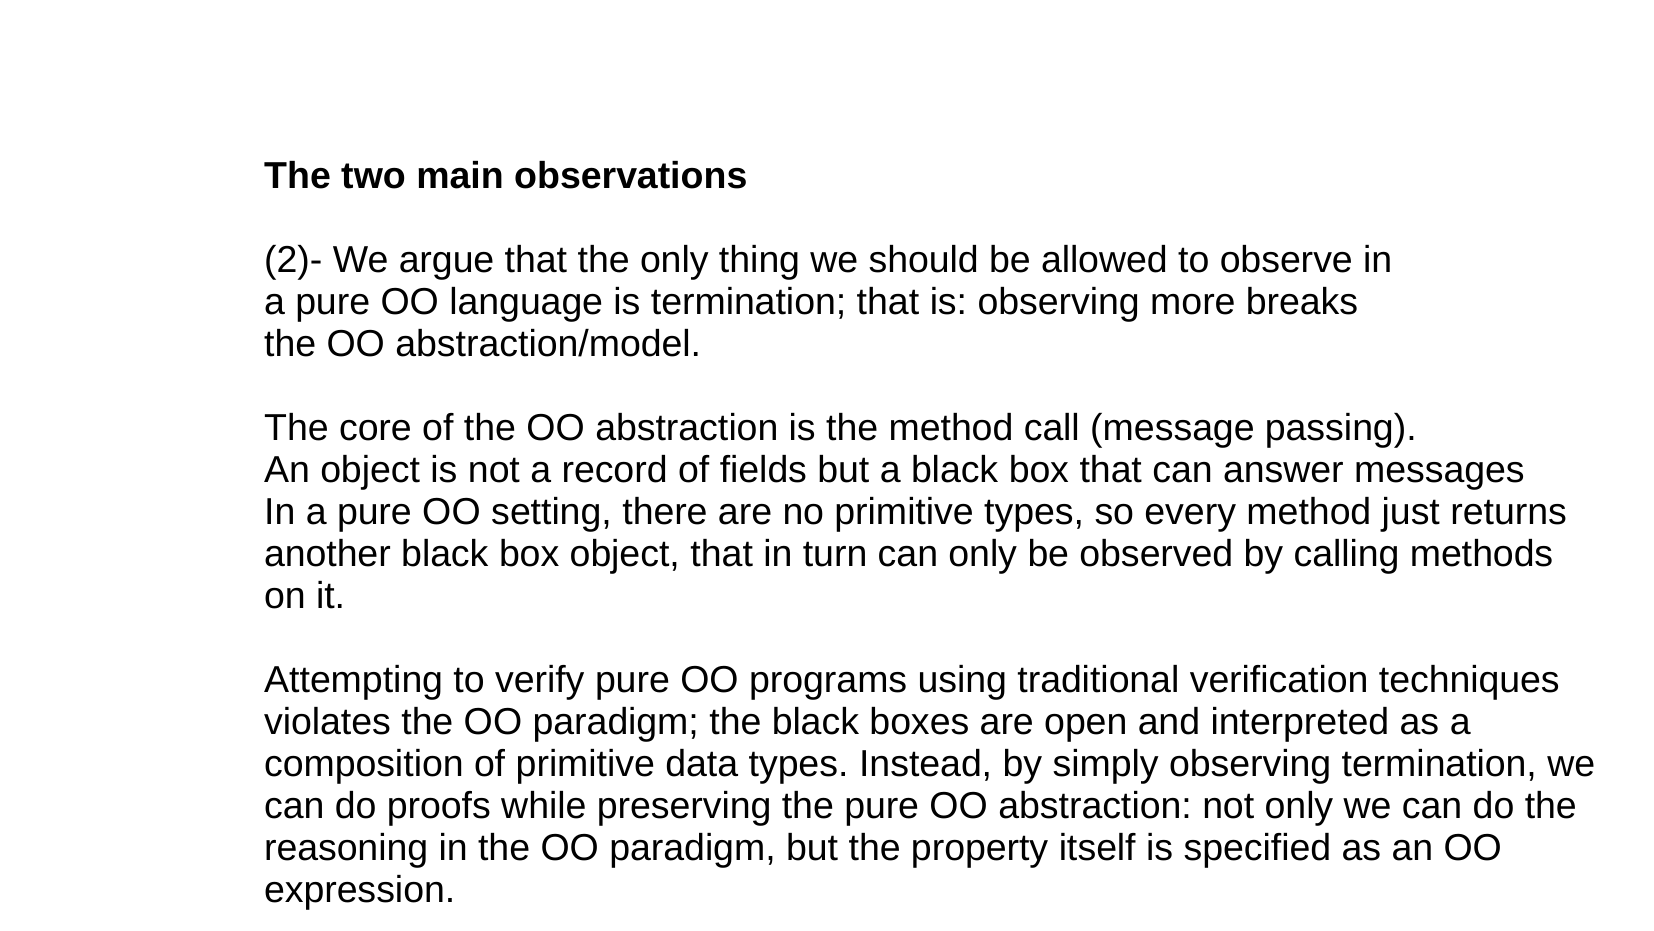

The two main observations
(2)- We argue that the only thing we should be allowed to observe in
a pure OO language is termination; that is: observing more breaks
the OO abstraction/model.
The core of the OO abstraction is the method call (message passing).
An object is not a record of fields but a black box that can answer messages
In a pure OO setting, there are no primitive types, so every method just returns another black box object, that in turn can only be observed by calling methods on it.
Attempting to verify pure OO programs using traditional verification techniques violates the OO paradigm; the black boxes are open and interpreted as a composition of primitive data types. Instead, by simply observing termination, we can do proofs while preserving the pure OO abstraction: not only we can do the reasoning in the OO paradigm, but the property itself is specified as an OO expression.